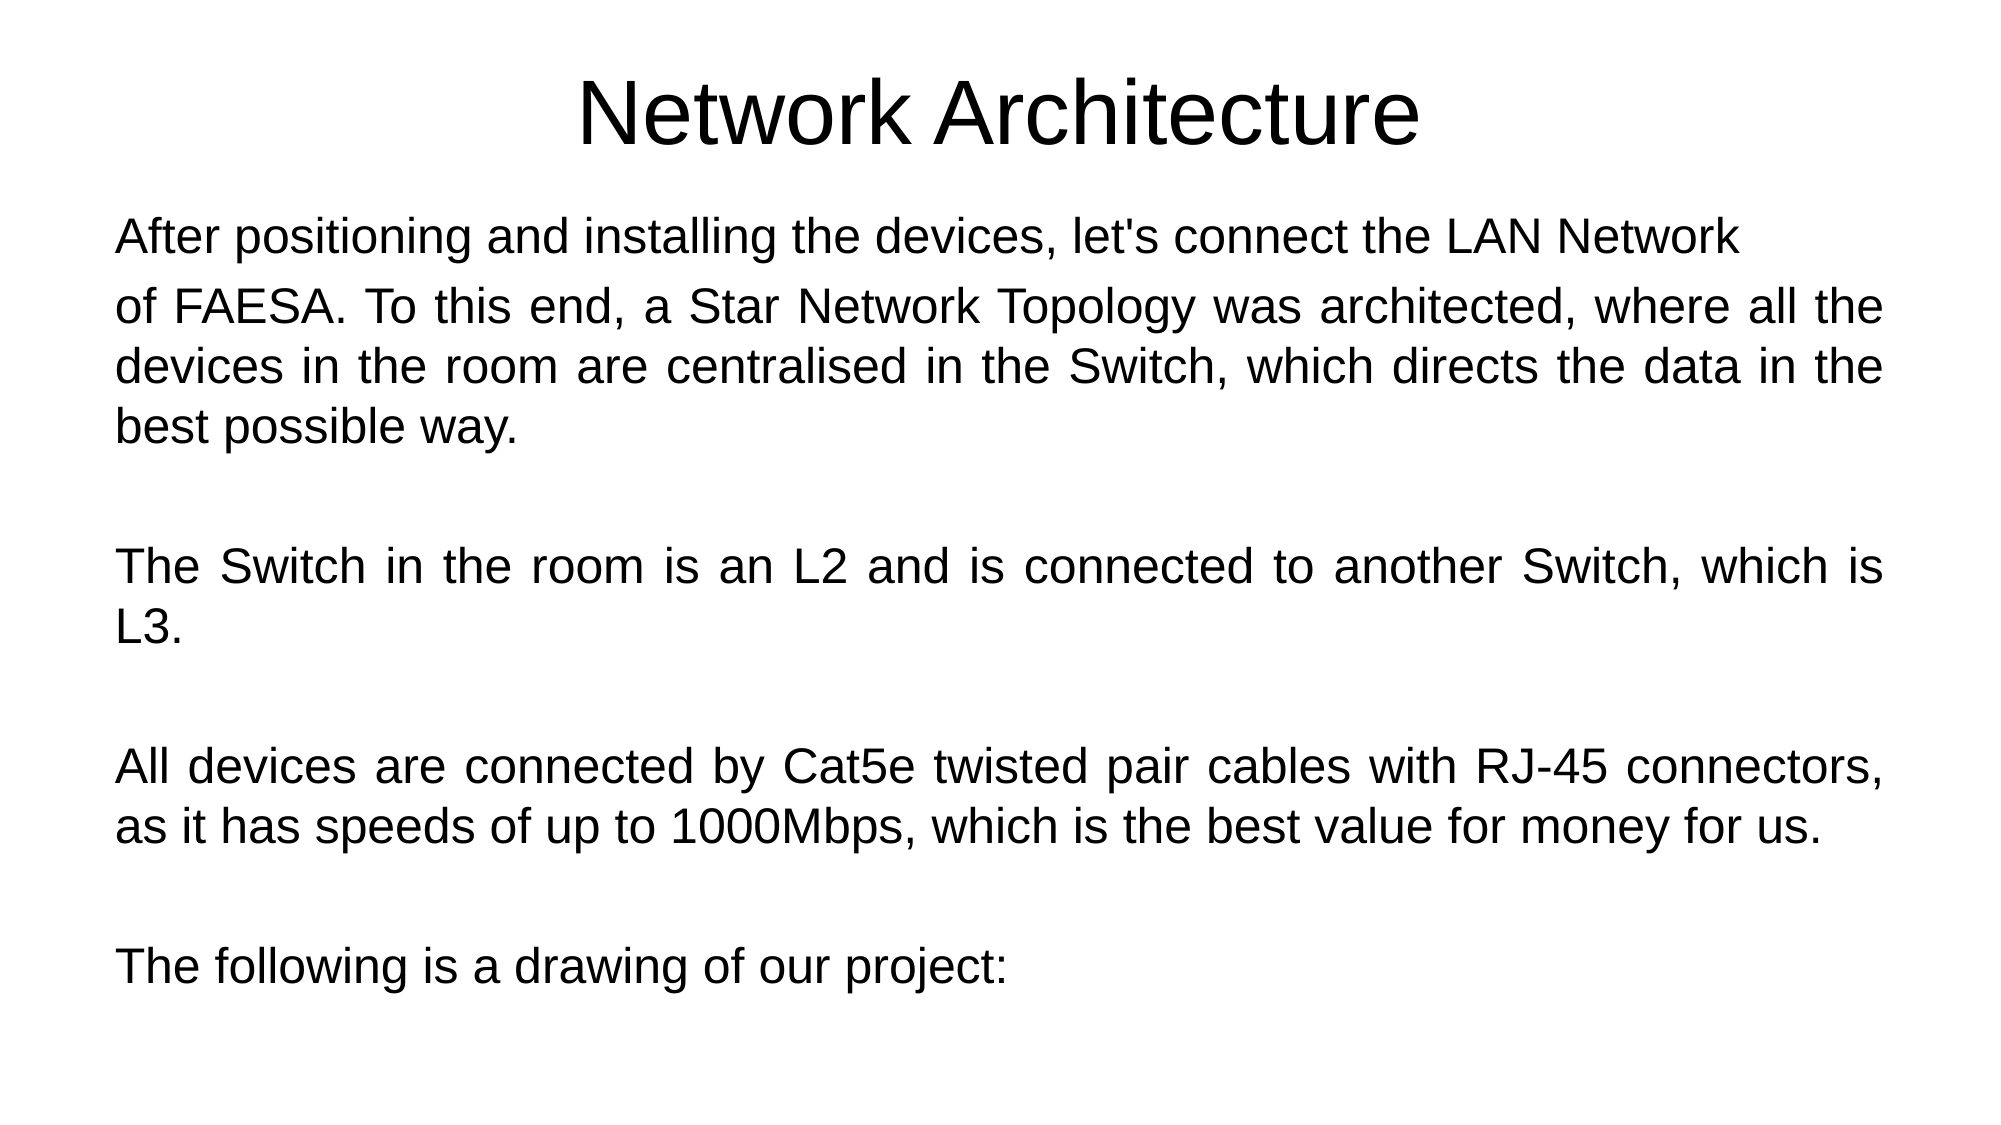

# Network Architecture
After positioning and installing the devices, let's connect the LAN Network
of FAESA. To this end, a Star Network Topology was architected, where all the devices in the room are centralised in the Switch, which directs the data in the best possible way.
The Switch in the room is an L2 and is connected to another Switch, which is L3.
All devices are connected by Cat5e twisted pair cables with RJ-45 connectors, as it has speeds of up to 1000Mbps, which is the best value for money for us.
The following is a drawing of our project: